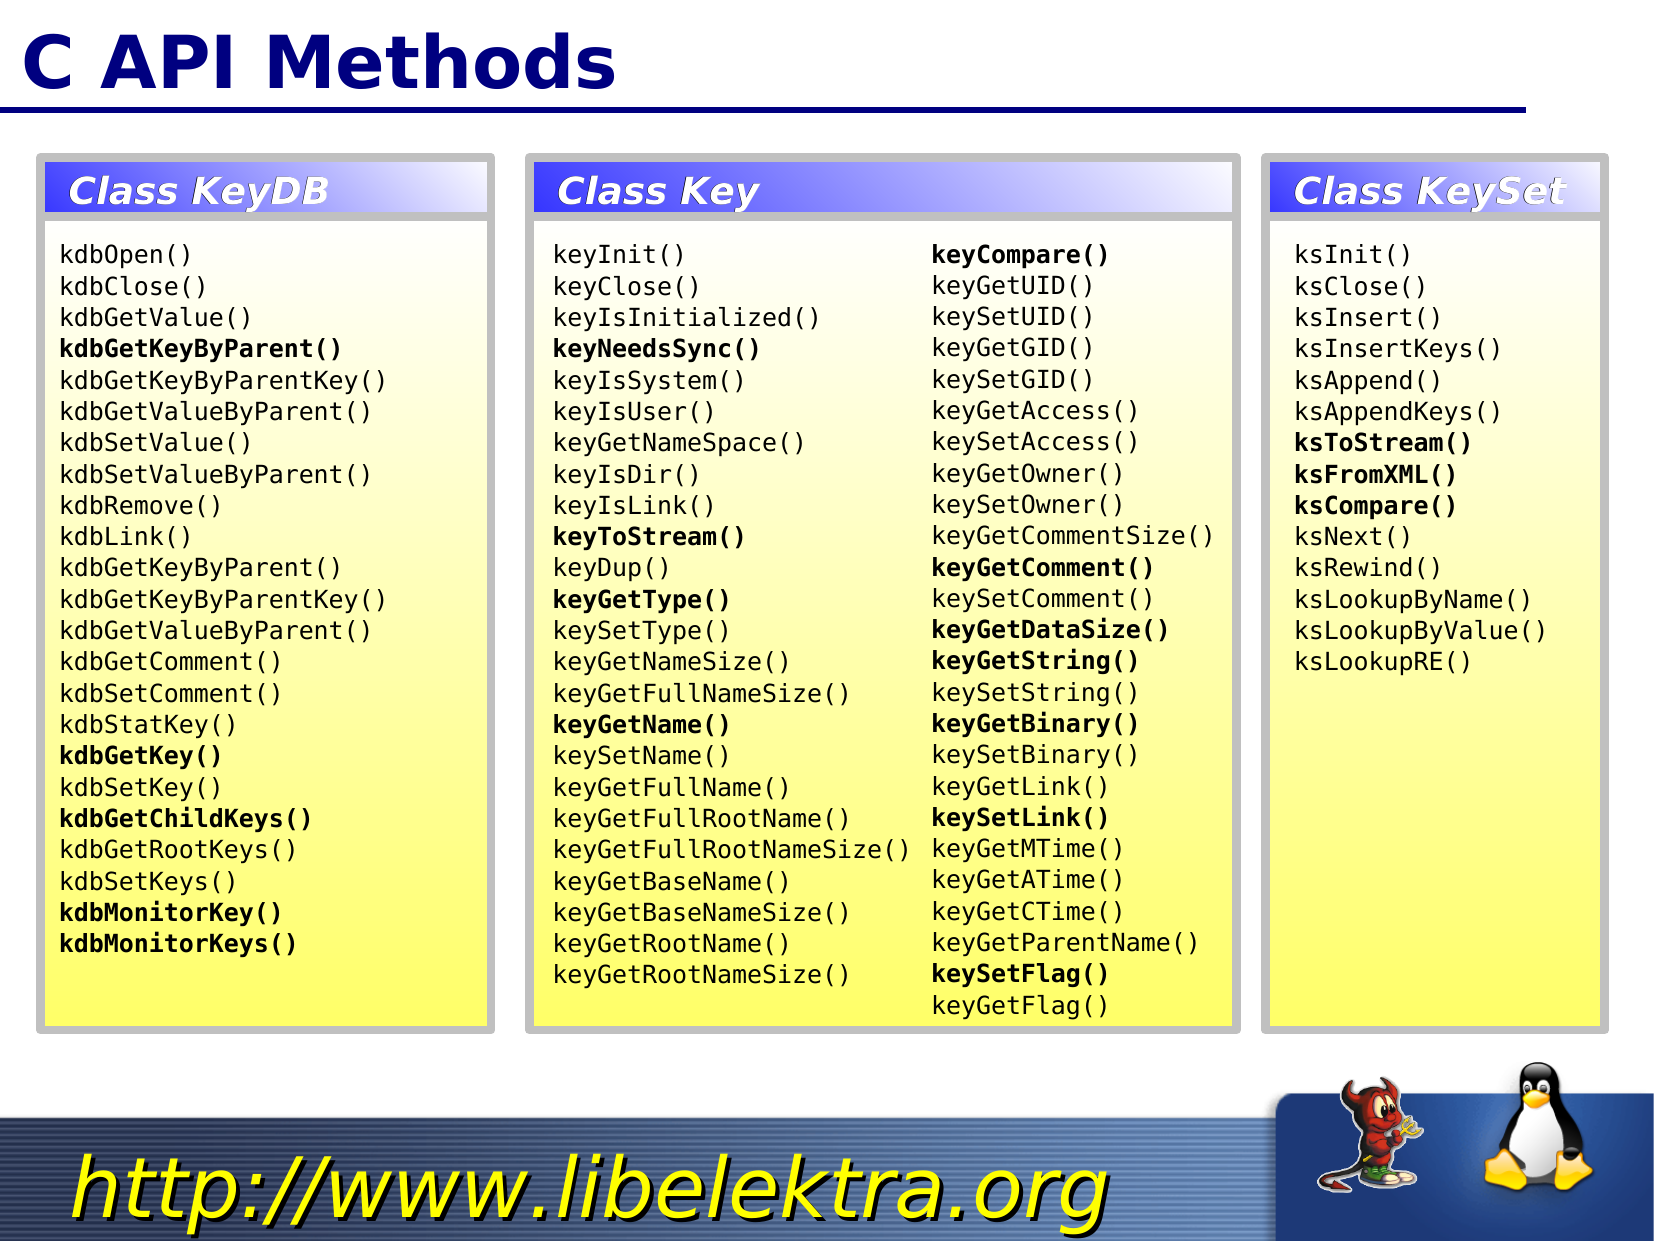

C API Methods
Class KeyDB
kdbOpen()
kdbClose()
kdbGetValue()
kdbGetKeyByParent()
kdbGetKeyByParentKey()
kdbGetValueByParent()
kdbSetValue()
kdbSetValueByParent()
kdbRemove()
kdbLink()
kdbGetKeyByParent()
kdbGetKeyByParentKey()
kdbGetValueByParent()
kdbGetComment()
kdbSetComment()
kdbStatKey()
kdbGetKey()
kdbSetKey()
kdbGetChildKeys()
kdbGetRootKeys()
kdbSetKeys()
kdbMonitorKey()
kdbMonitorKeys()
Class Key
keyCompare()
keyGetUID()
keySetUID()
keyGetGID()
keySetGID()
keyGetAccess()
keySetAccess()
keyGetOwner()
keySetOwner()
keyGetCommentSize()
keyGetComment()
keySetComment()
keyGetDataSize()
keyGetString()
keySetString()
keyGetBinary()
keySetBinary()
keyGetLink()
keySetLink()
keyGetMTime()
keyGetATime()
keyGetCTime()
keyGetParentName()
keySetFlag()
keyGetFlag()
keyInit()
keyClose()
keyIsInitialized()
keyNeedsSync()
keyIsSystem()
keyIsUser()
keyGetNameSpace()
keyIsDir()
keyIsLink()
keyToStream()
keyDup()
keyGetType()
keySetType()
keyGetNameSize()
keyGetFullNameSize()
keyGetName()
keySetName()
keyGetFullName()
keyGetFullRootName()
keyGetFullRootNameSize()
keyGetBaseName()
keyGetBaseNameSize()
keyGetRootName()
keyGetRootNameSize()
Class KeySet
ksInit()
ksClose()
ksInsert()
ksInsertKeys()
ksAppend()
ksAppendKeys()
ksToStream()
ksFromXML()
ksCompare()
ksNext()
ksRewind()
ksLookupByName()
ksLookupByValue()
ksLookupRE()